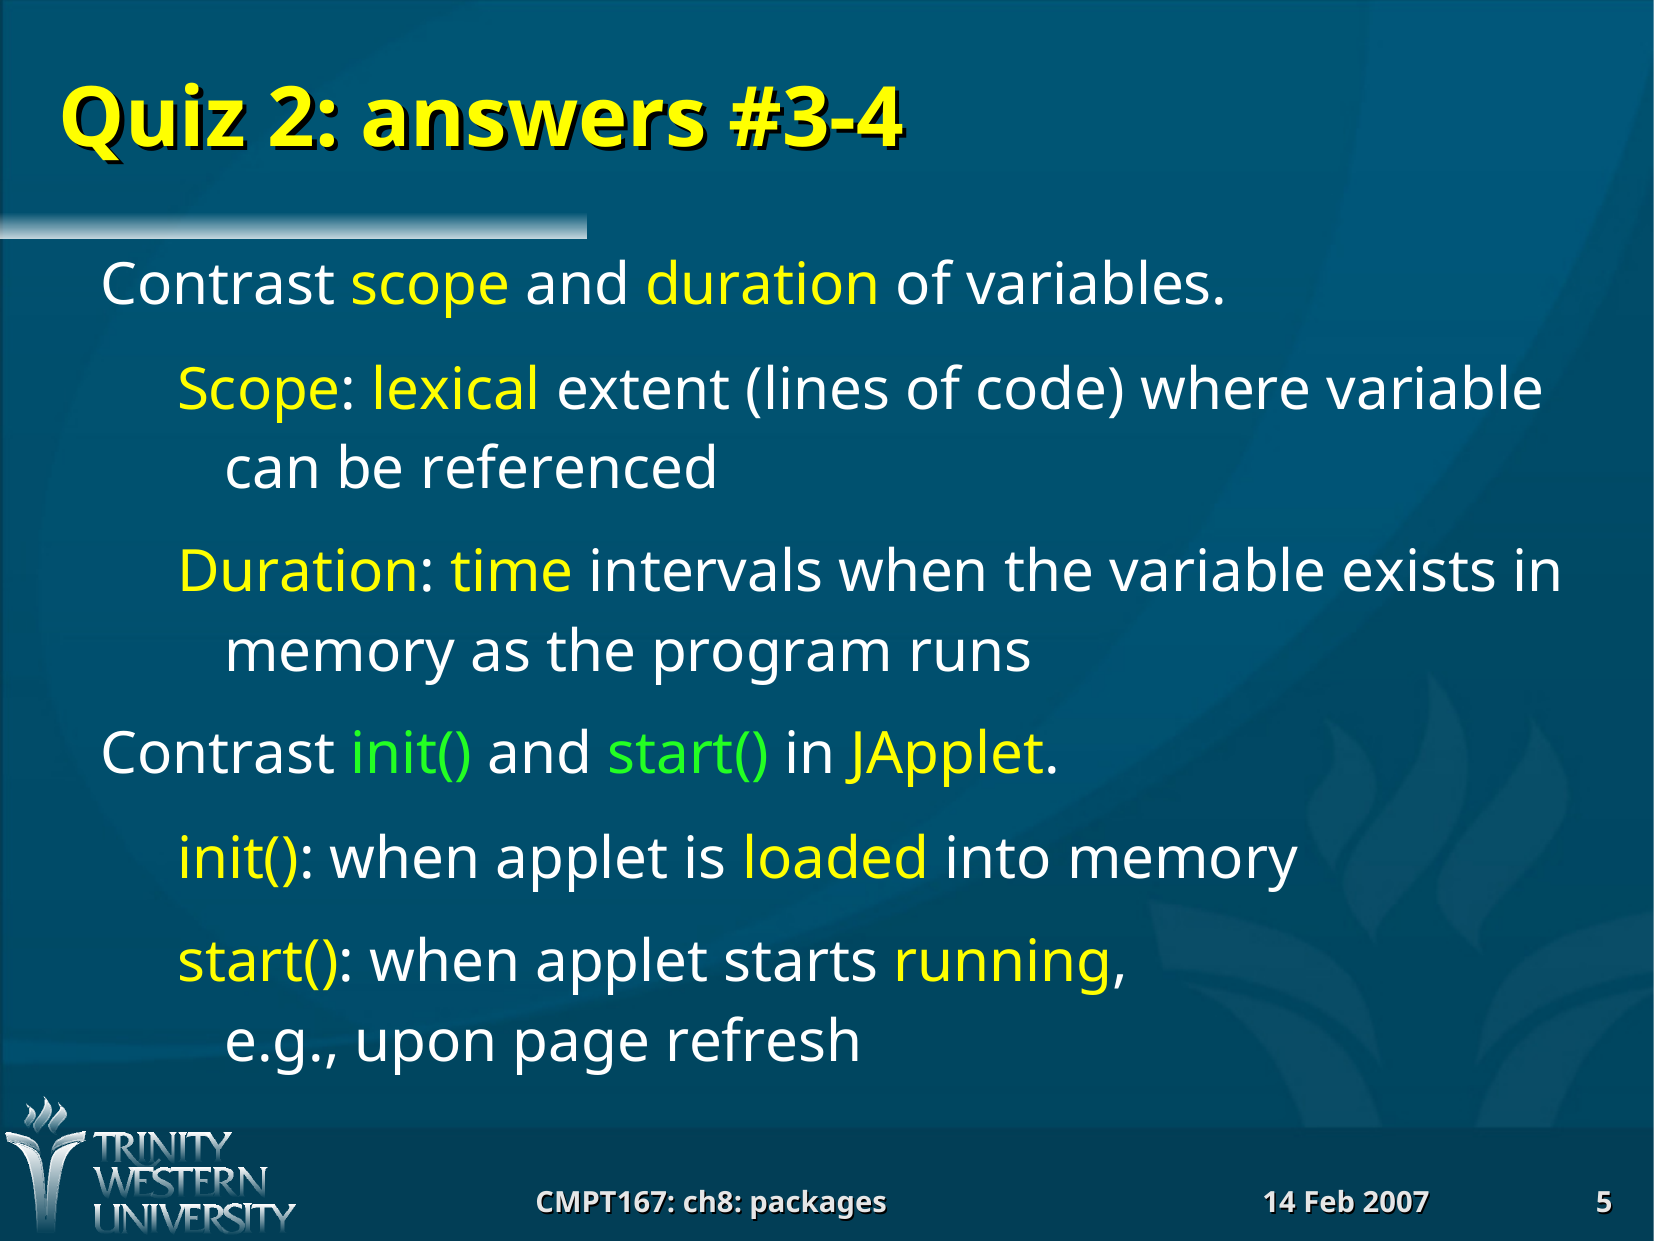

# Quiz 2: answers #3-4
Contrast scope and duration of variables.
Scope: lexical extent (lines of code) where variable can be referenced
Duration: time intervals when the variable exists in memory as the program runs
Contrast init() and start() in JApplet.
init(): when applet is loaded into memory
start(): when applet starts running,
e.g., upon page refresh
CMPT167: ch8: packages
14 Feb 2007
5